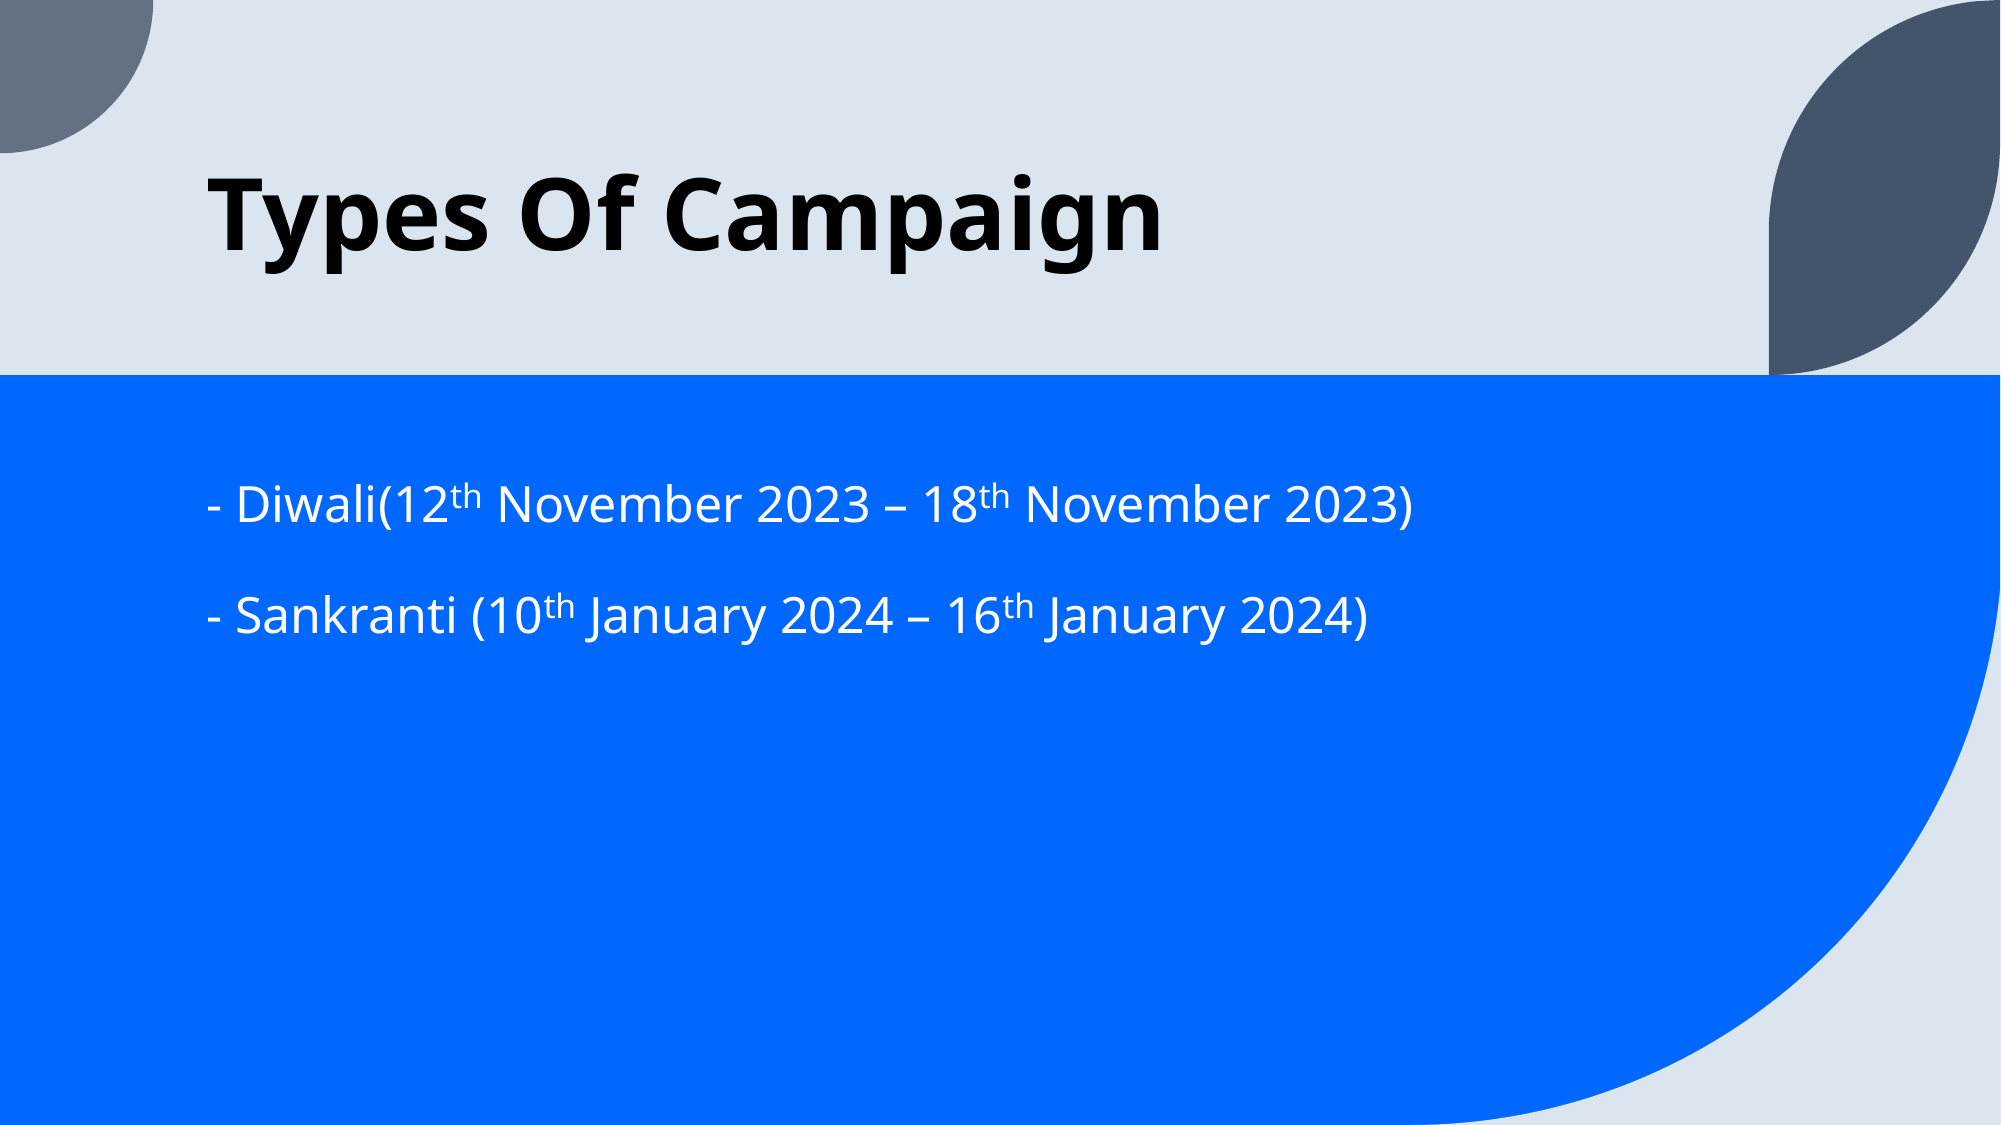

# Types Of Campaign
- Diwali(12th November 2023 – 18th November 2023)
- Sankranti (10th January 2024 – 16th January 2024)